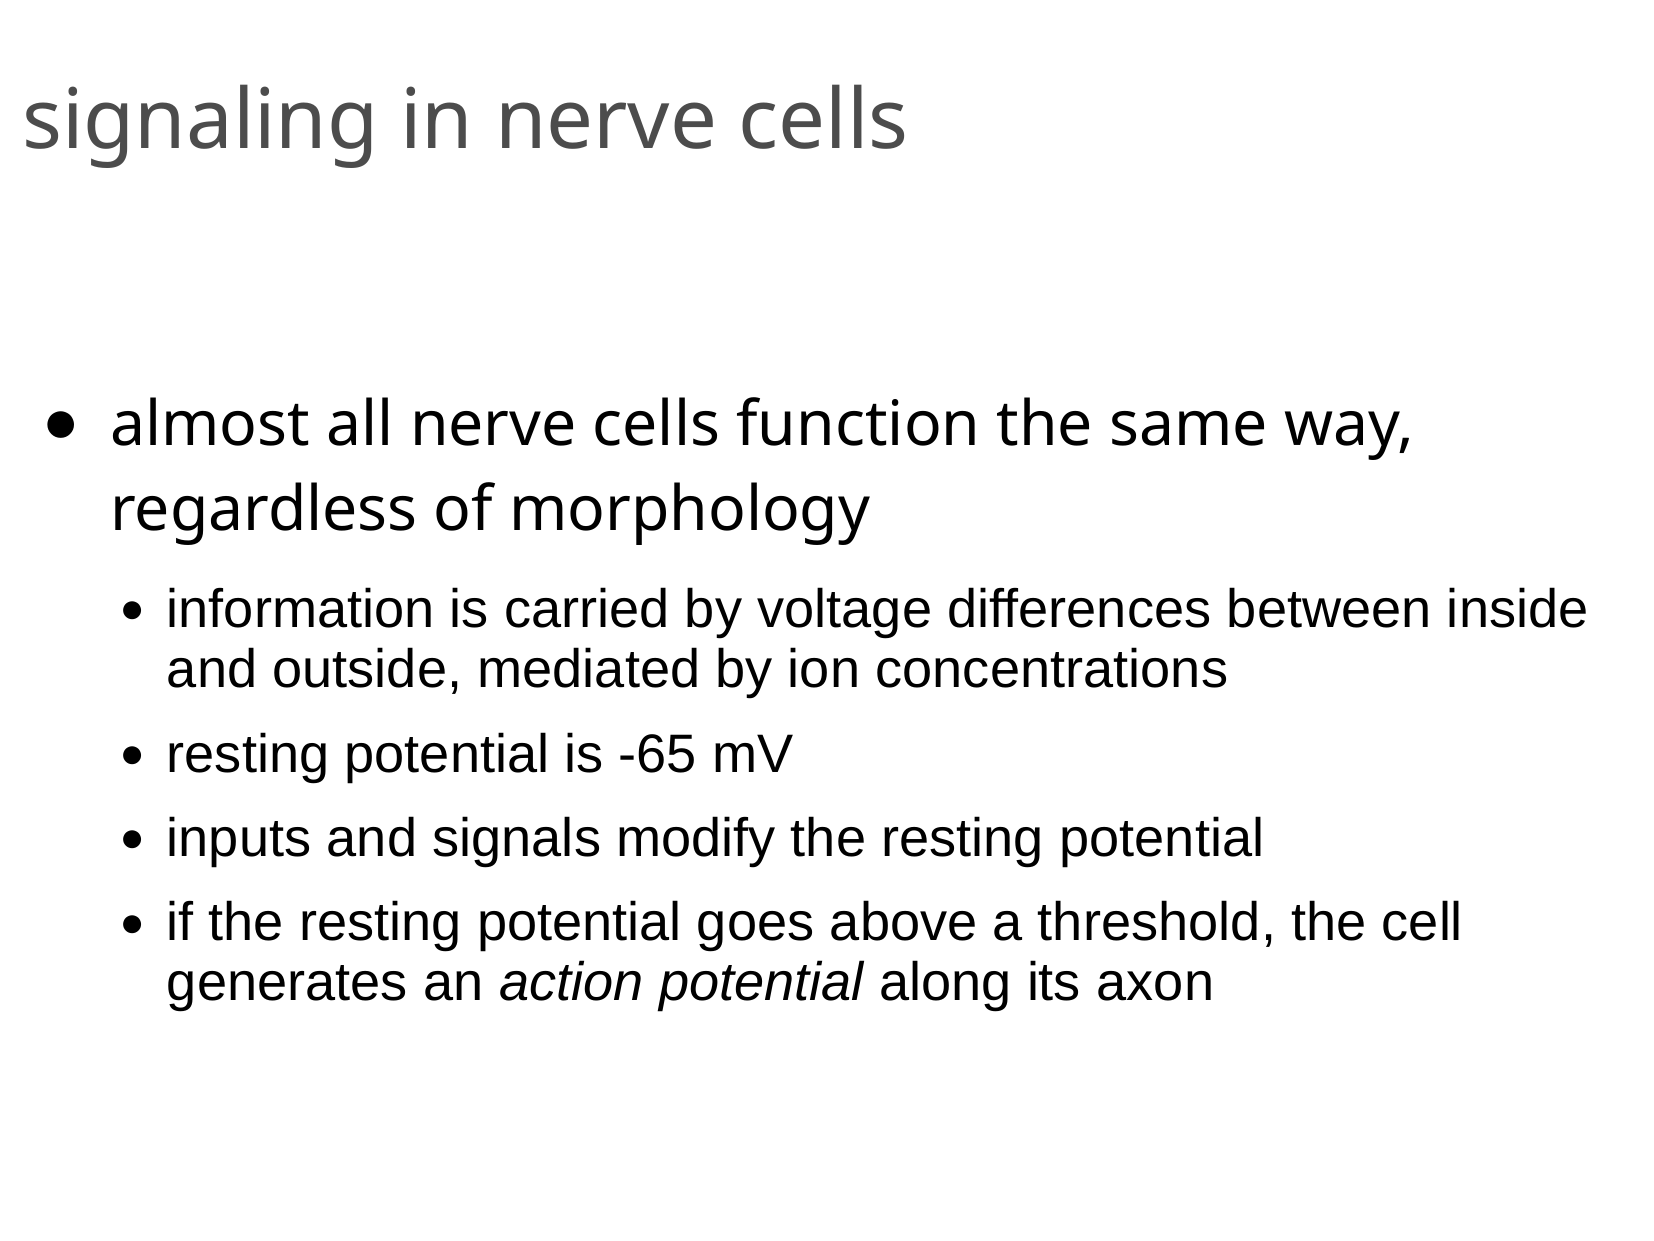

# signaling in nerve cells
almost all nerve cells function the same way, regardless of morphology
information is carried by voltage differences between inside and outside, mediated by ion concentrations
resting potential is -65 mV
inputs and signals modify the resting potential
if the resting potential goes above a threshold, the cell generates an action potential along its axon